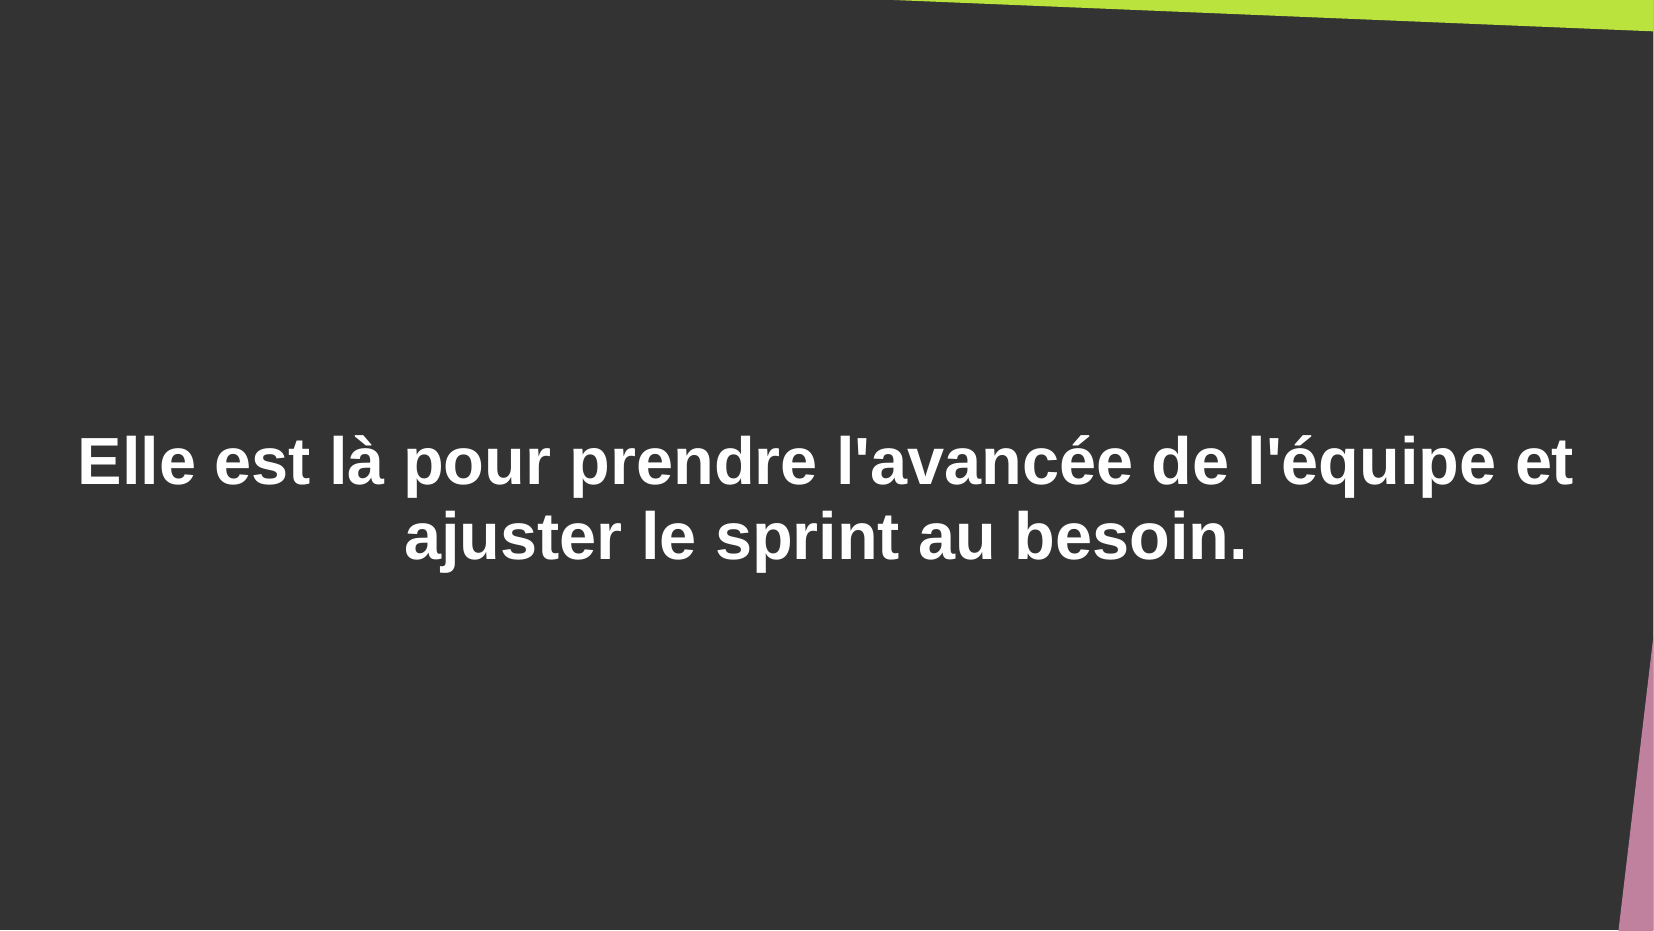

# Elle est là pour prendre l'avancée de l'équipe et ajuster le sprint au besoin.